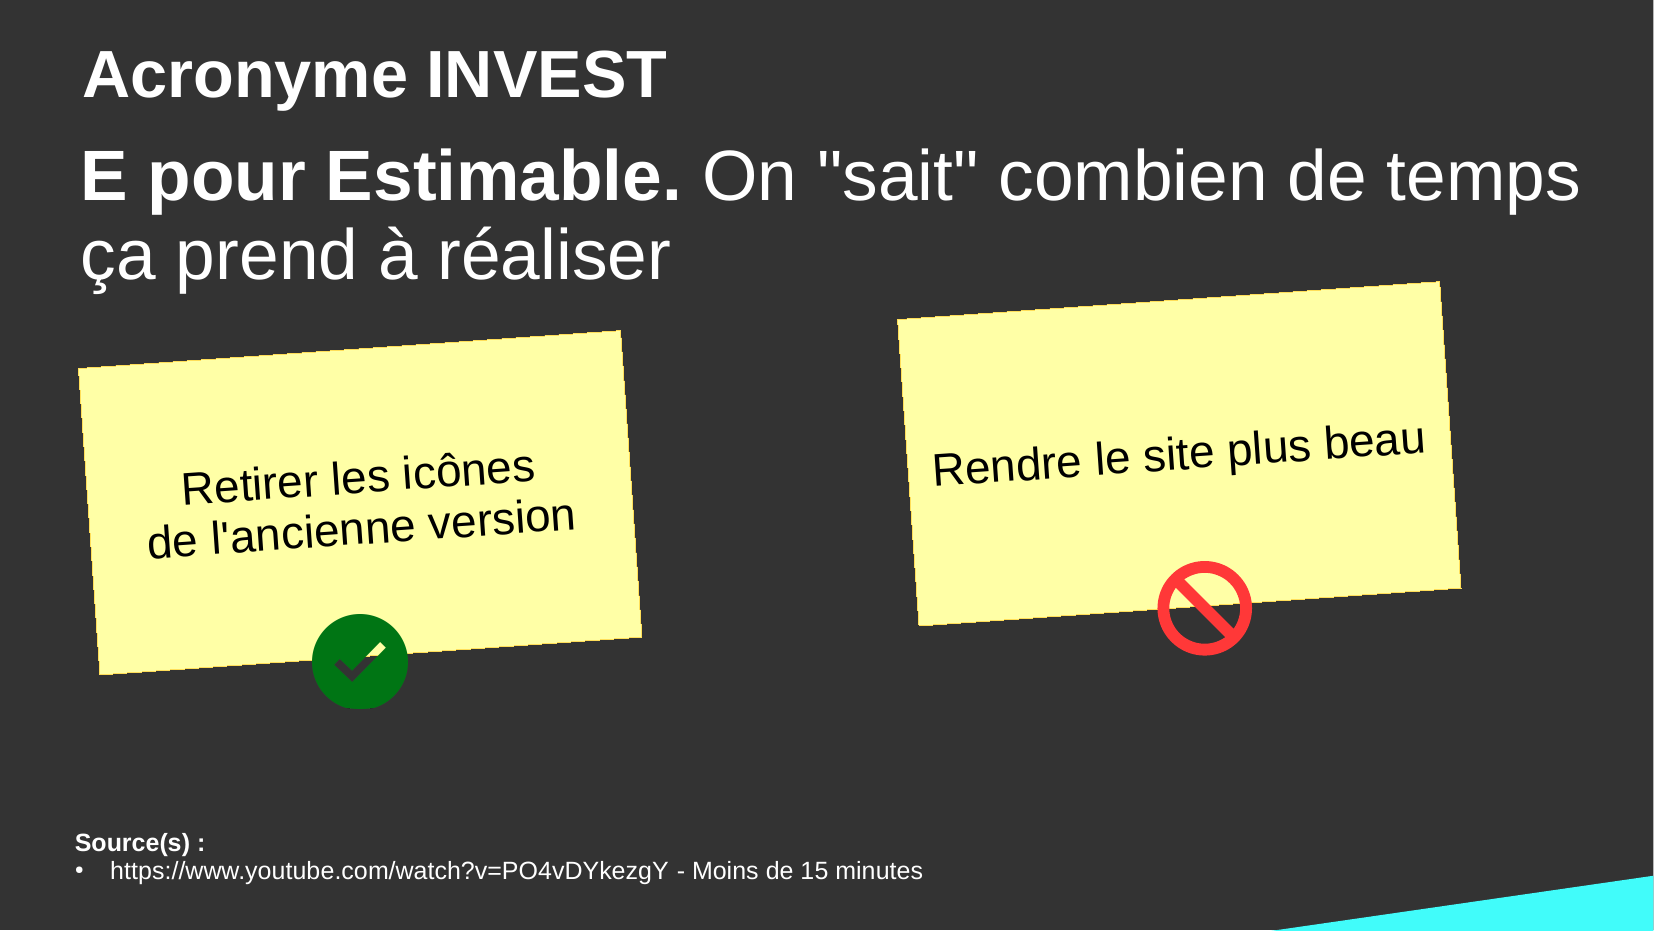

# Acronyme INVEST
E pour Estimable. On "sait" combien de temps ça prend à réaliser
Rendre le site plus beau
Retirer les icônes
de l'ancienne version
Source(s) :
https://www.youtube.com/watch?v=PO4vDYkezgY - Moins de 15 minutes